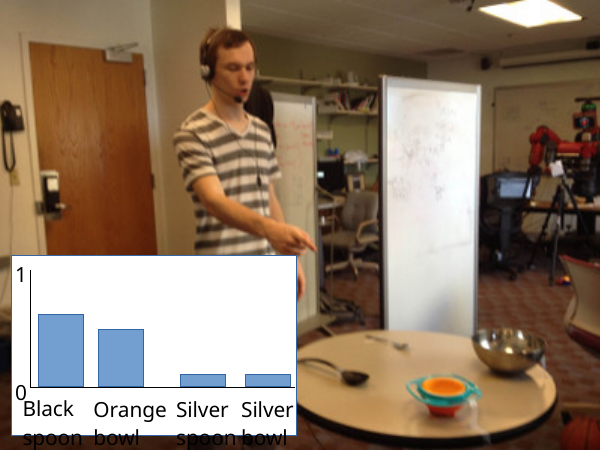

1
0
Black
spoon
Orange
bowl
Silver
spoon
Silver
bowl